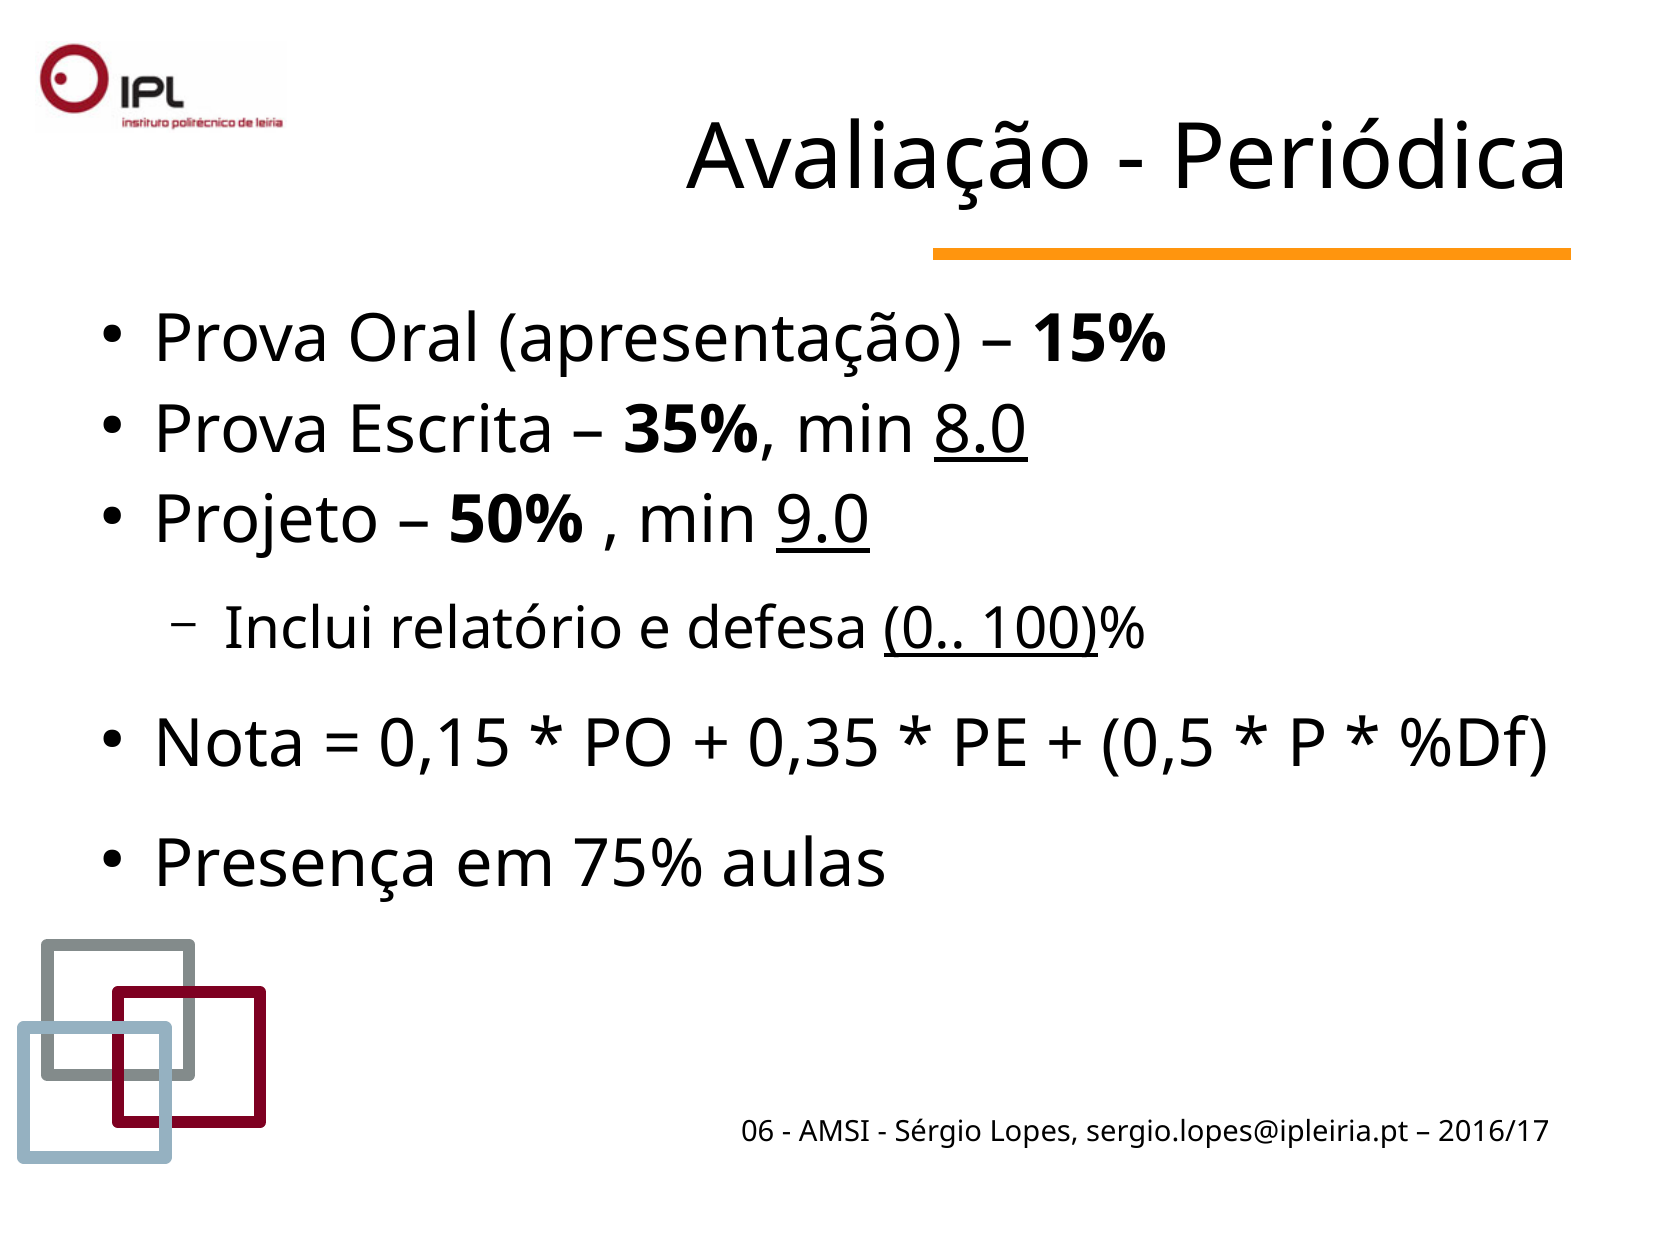

# Avaliação - Periódica
Prova Oral (apresentação) – 15%
Prova Escrita – 35%, min 8.0
Projeto – 50% , min 9.0
Inclui relatório e defesa (0.. 100)%
Nota = 0,15 * PO + 0,35 * PE + (0,5 * P * %Df)
Presença em 75% aulas
06 - AMSI - Sérgio Lopes, sergio.lopes@ipleiria.pt – 2016/17